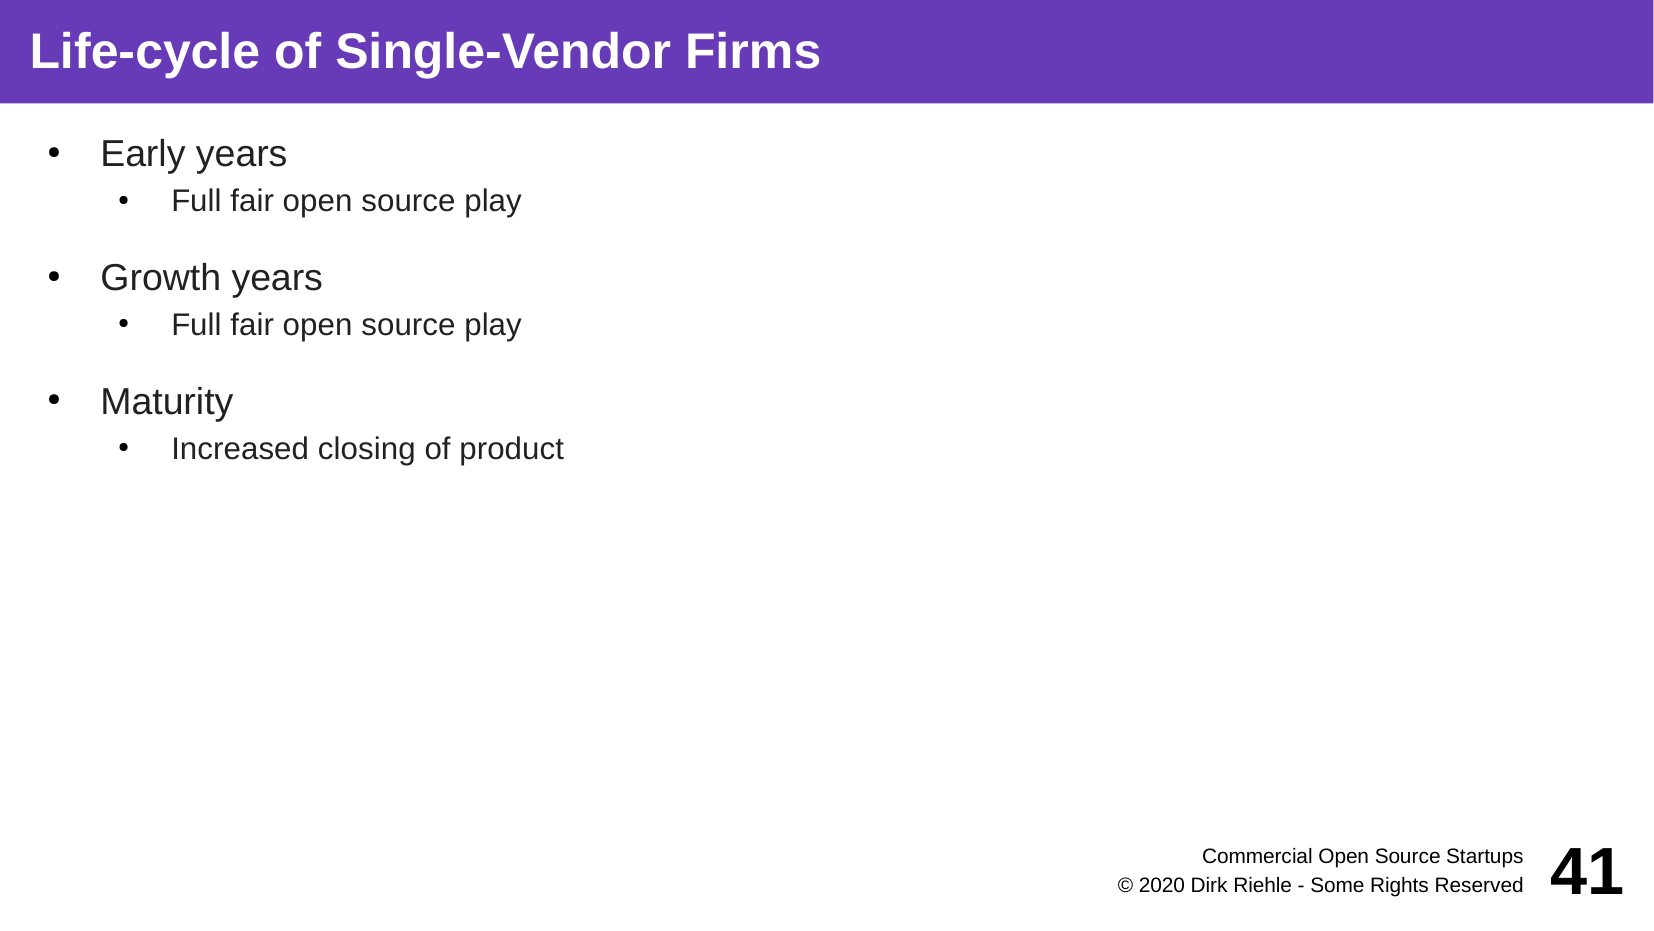

# Life-cycle of Single-Vendor Firms
Early years
Full fair open source play
Growth years
Full fair open source play
Maturity
Increased closing of product
Commercial Open Source Startups
41
© 2020 Dirk Riehle - Some Rights Reserved